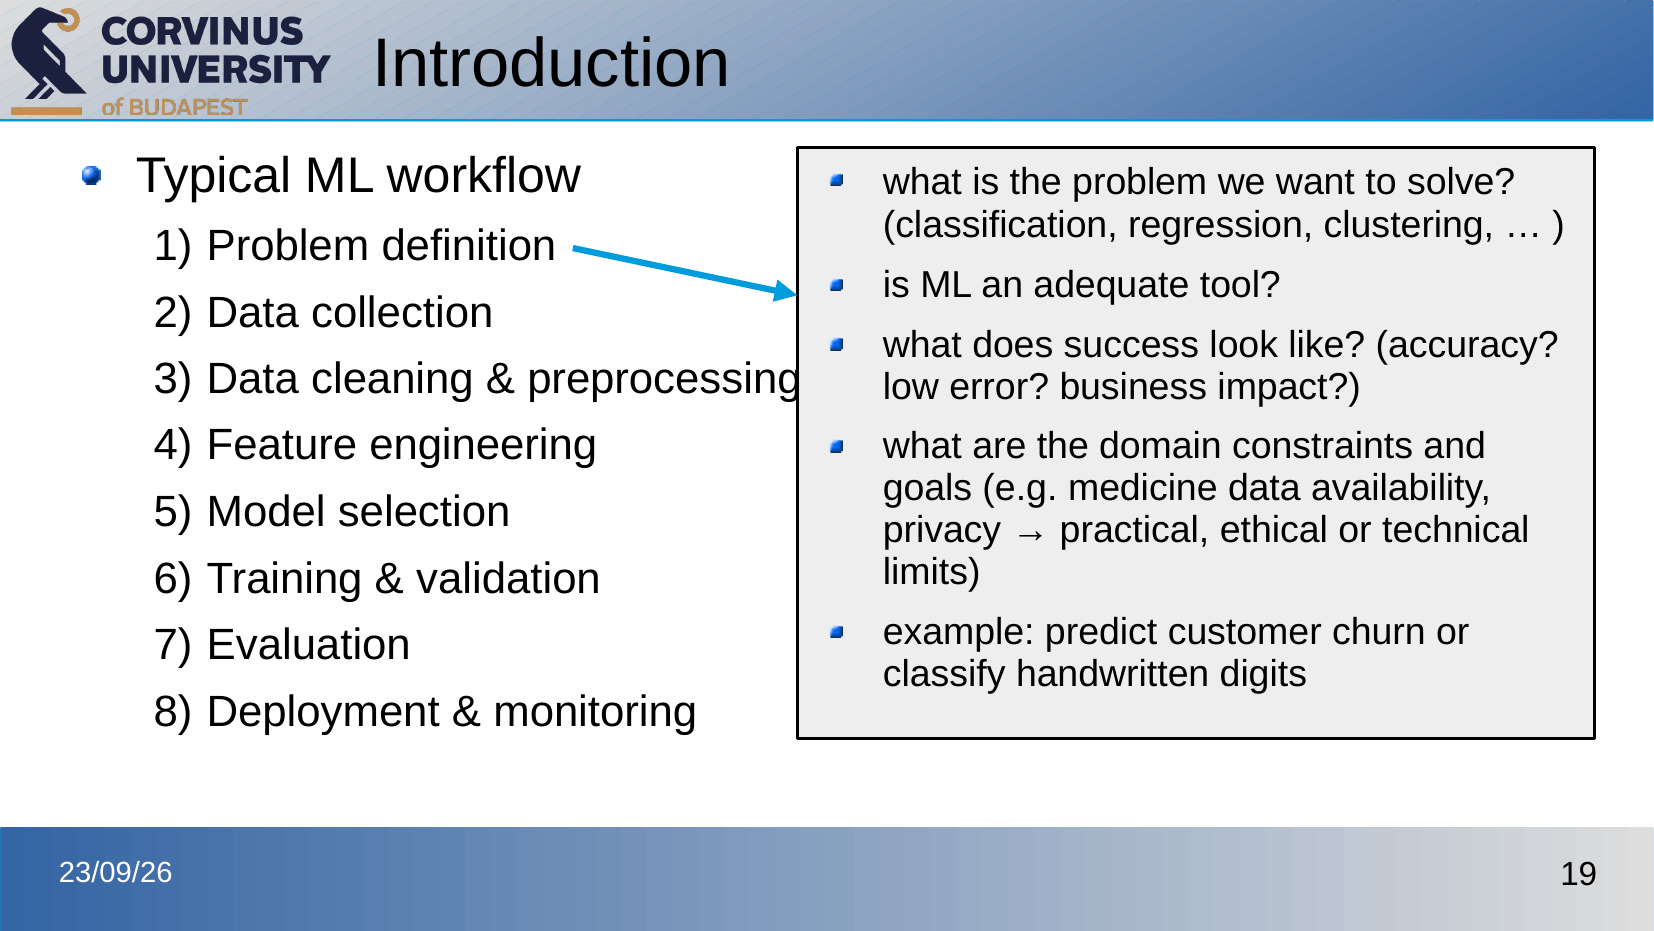

# Introduction
Typical ML workflow
Problem definition
Data collection
Data cleaning & preprocessing
Feature engineering
Model selection
Training & validation
Evaluation
Deployment & monitoring
what is the problem we want to solve? (classification, regression, clustering, … )
is ML an adequate tool?
what does success look like? (accuracy? low error? business impact?)
what are the domain constraints and goals (e.g. medicine data availability, privacy → practical, ethical or technical limits)
example: predict customer churn or classify handwritten digits